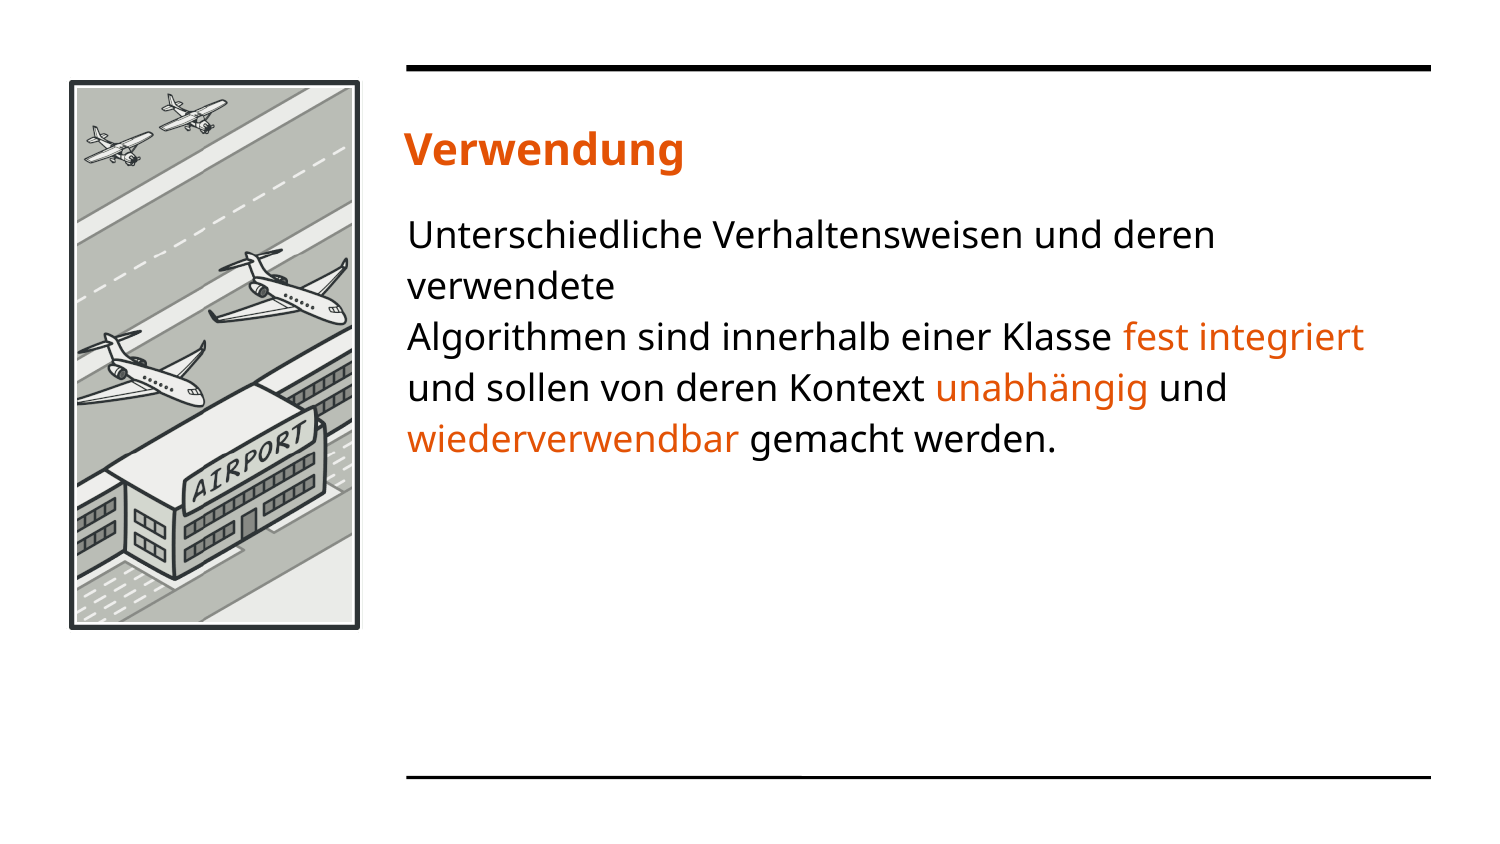

# Verwendung
Unterschiedliche Verhaltensweisen und deren verwendete
Algorithmen sind innerhalb einer Klasse fest integriert
und sollen von deren Kontext unabhängig und wiederverwendbar gemacht werden.